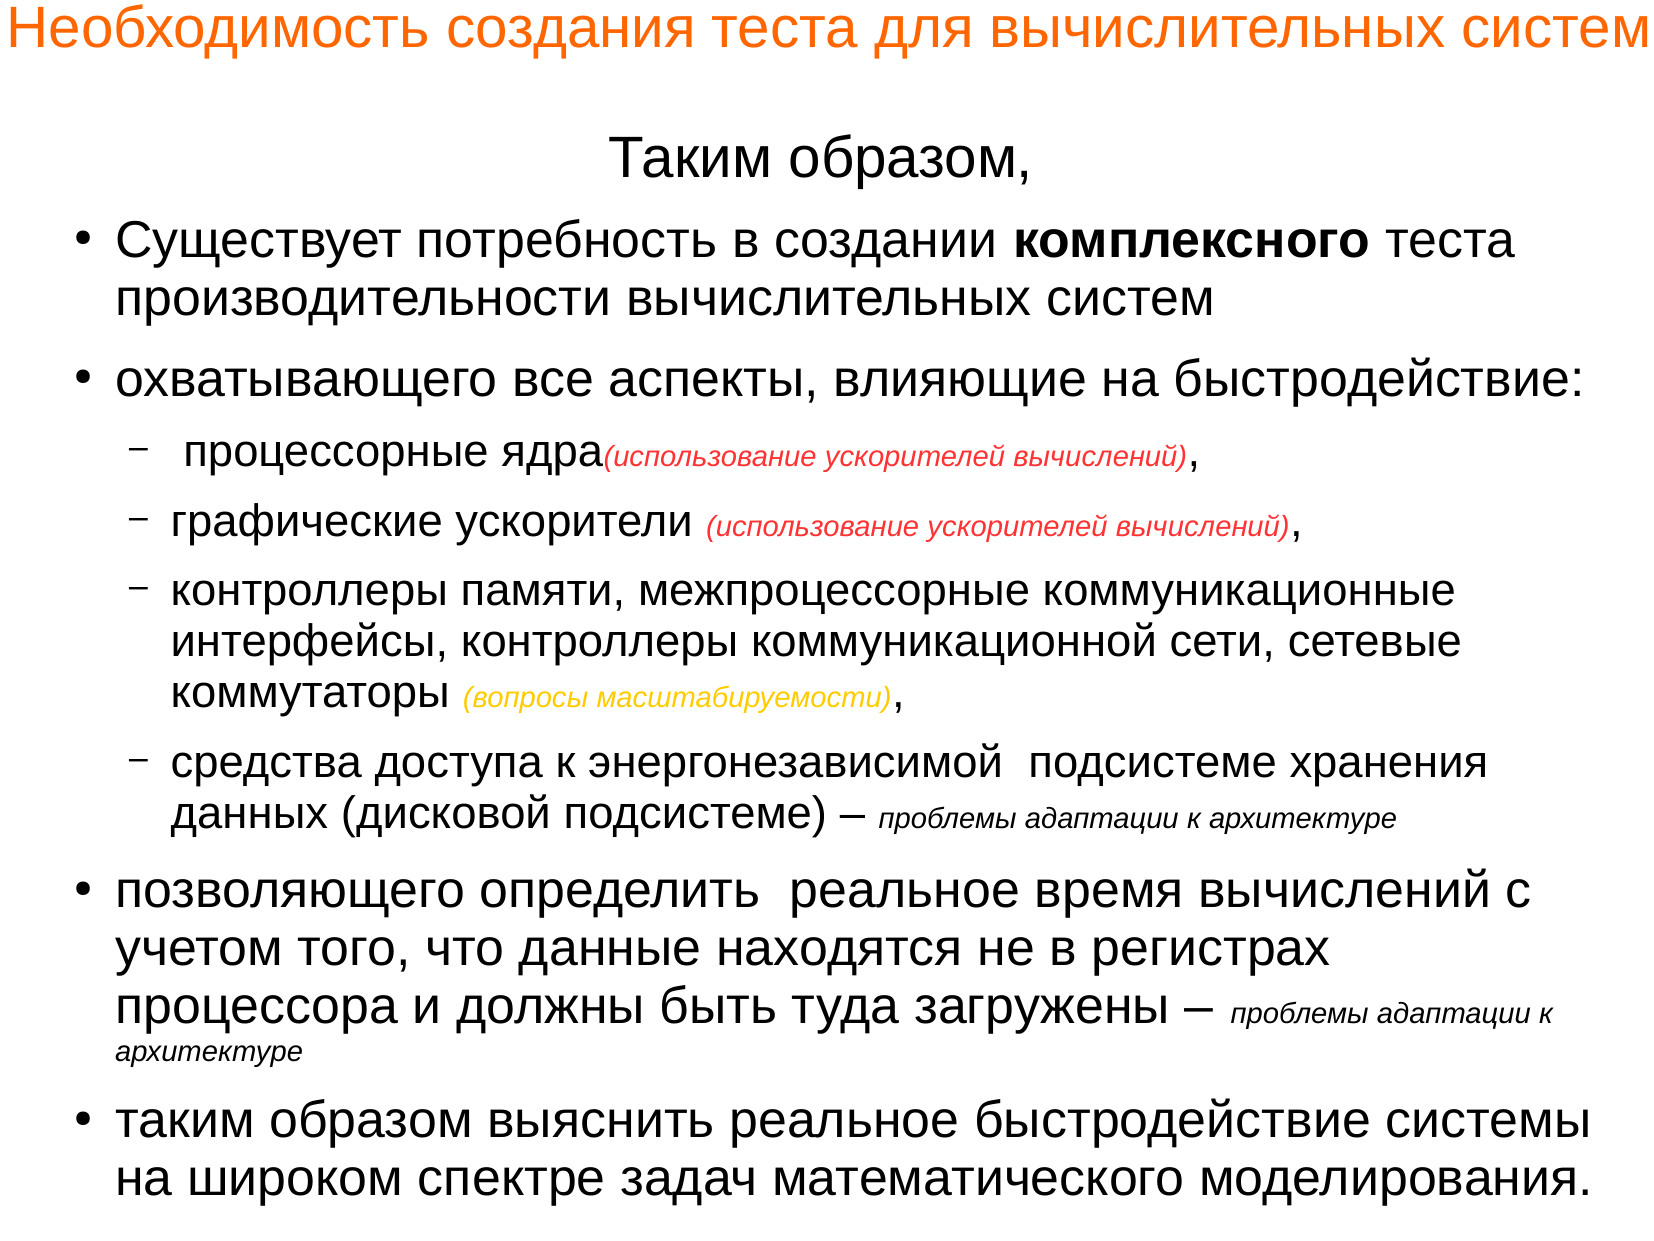

Необходимость создания теста для вычислительных систем
Таким образом,
# Существует потребность в создании комплексного теста производительности вычислительных систем
охватывающего все аспекты, влияющие на быстродействие:
 процессорные ядра(использование ускорителей вычислений),
графические ускорители (использование ускорителей вычислений),
контроллеры памяти, межпроцессорные коммуникационные интерфейсы, контроллеры коммуникационной сети, сетевые коммутаторы (вопросы масштабируемости),
средства доступа к энергонезависимой подсистеме хранения данных (дисковой подсистеме) – проблемы адаптации к архитектуре
позволяющего определить реальное время вычислений с учетом того, что данные находятся не в регистрах процессора и должны быть туда загружены – проблемы адаптации к архитектуре
таким образом выяснить реальное быстродействие системы на широком спектре задач математического моделирования.